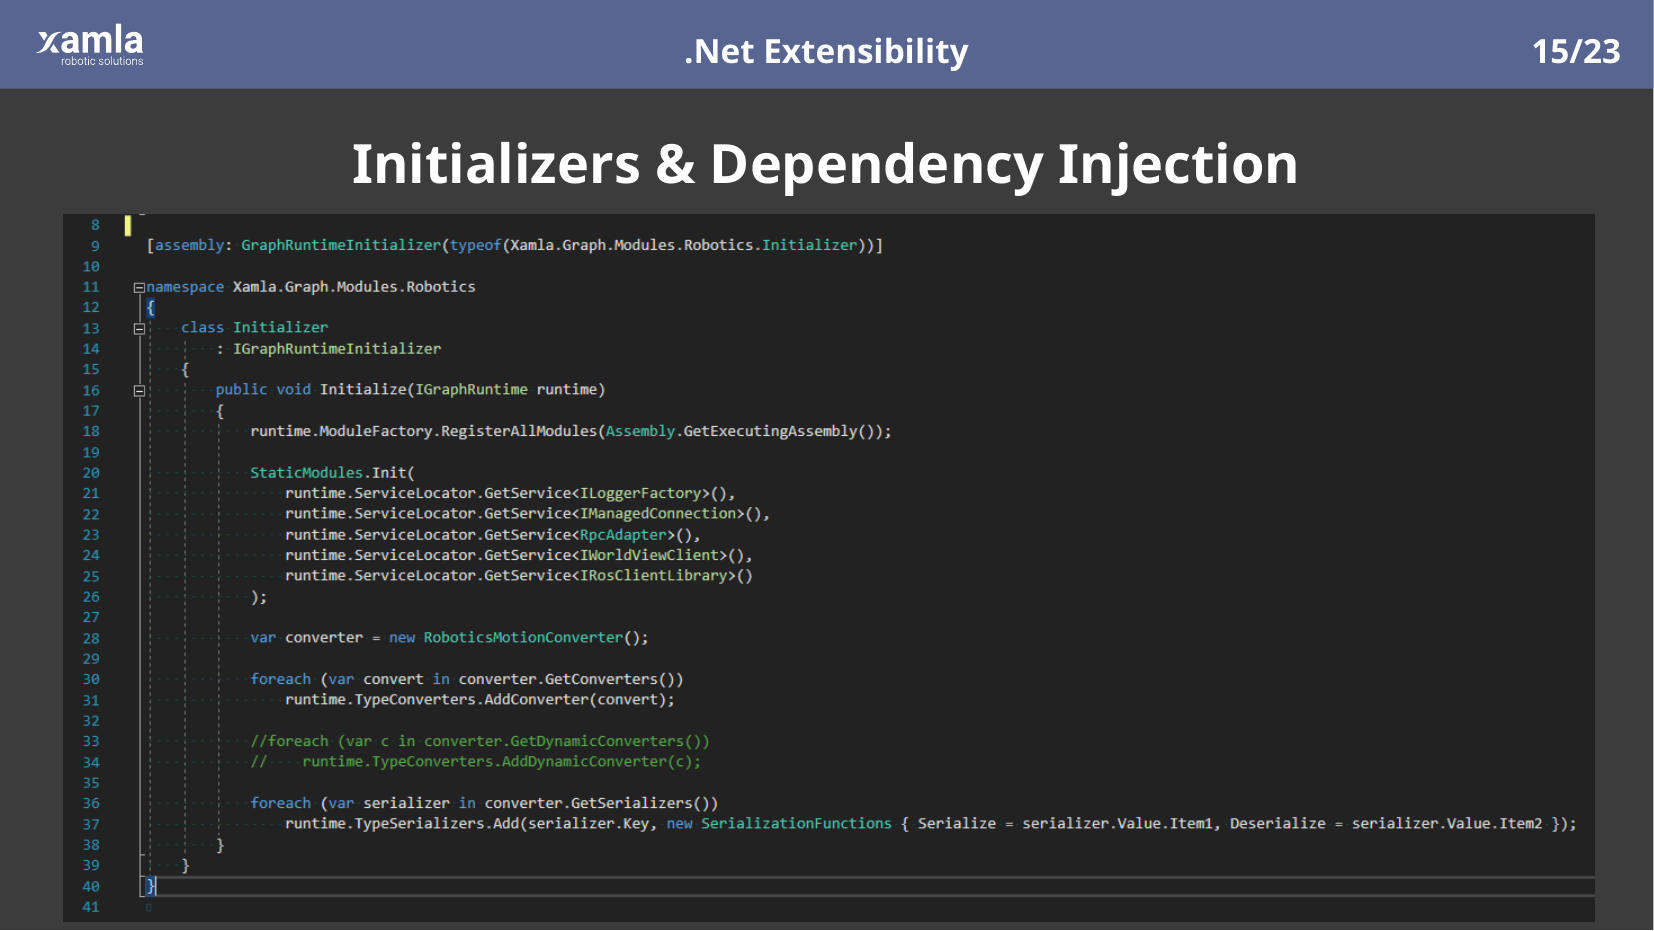

.Net Extensibility
15/23
Initializers & Dependency Injection